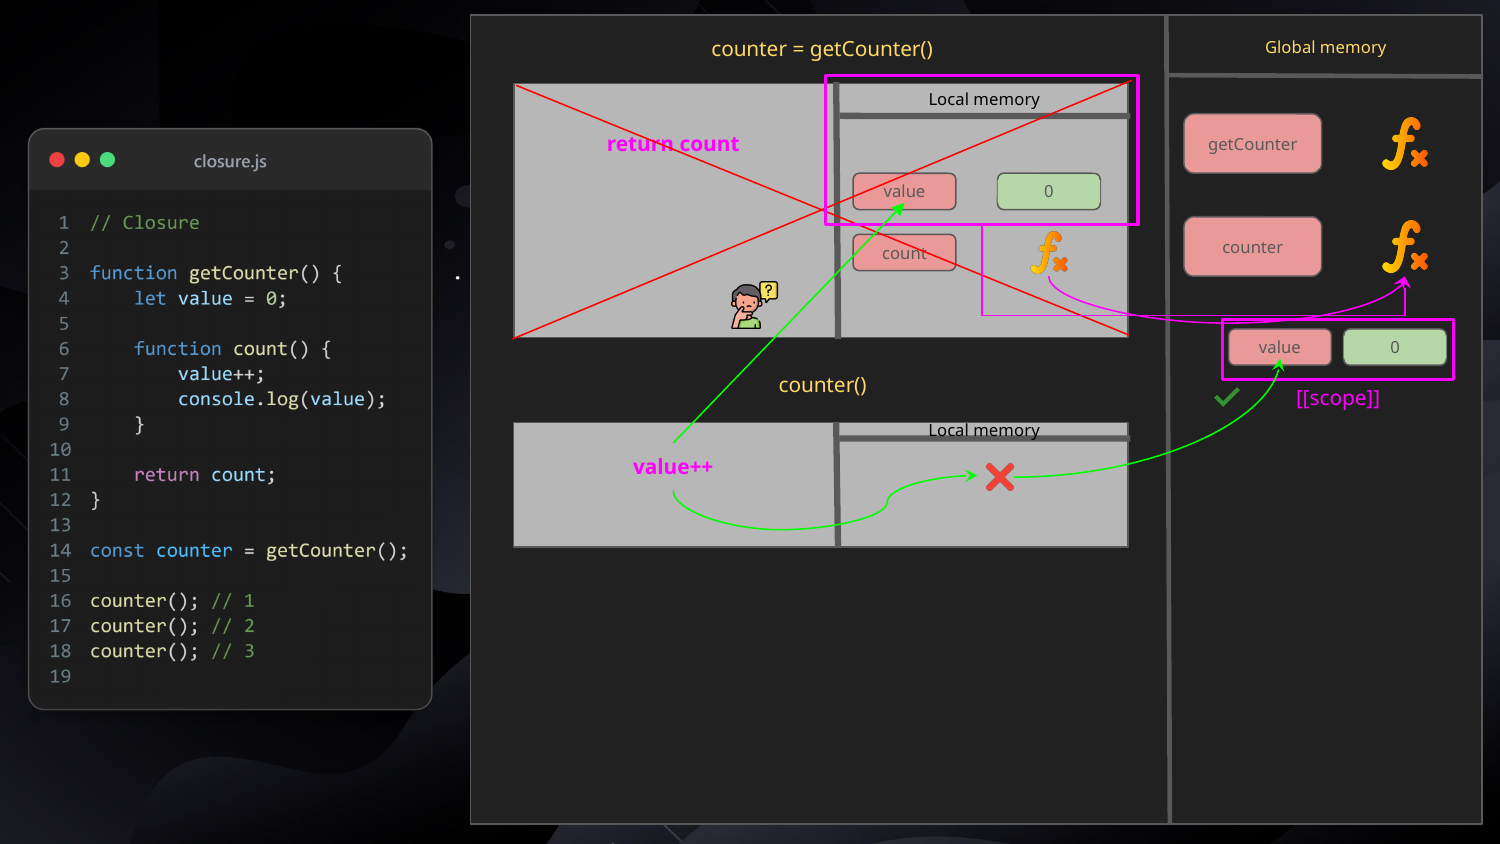

Global memory
counter = getCounter()
Local memory
getCounter
return count
value
0
counter
count
value
0
counter()
[[scope]]
Local memory
value++